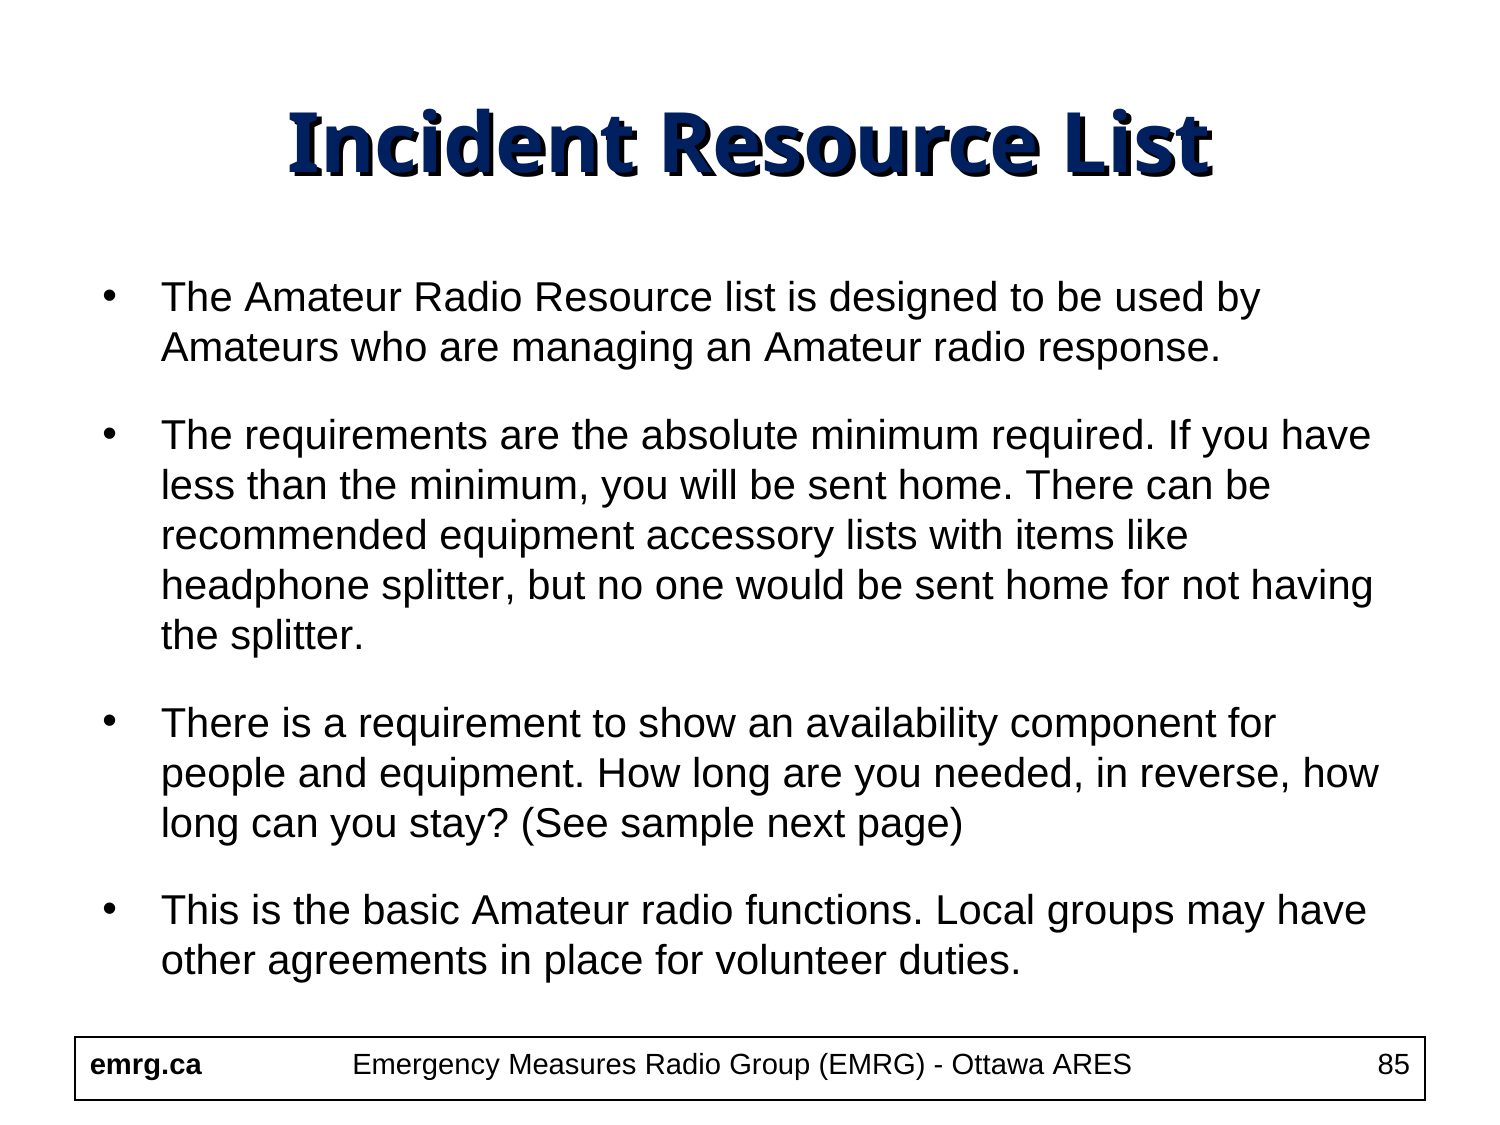

# Incident Resource List
The Amateur Radio Resource list is designed to be used by Amateurs who are managing an Amateur radio response.
The requirements are the absolute minimum required. If you have less than the minimum, you will be sent home. There can be recommended equipment accessory lists with items like headphone splitter, but no one would be sent home for not having the splitter.
There is a requirement to show an availability component for people and equipment. How long are you needed, in reverse, how long can you stay? (See sample next page)
This is the basic Amateur radio functions. Local groups may have other agreements in place for volunteer duties.
Emergency Measures Radio Group (EMRG) - Ottawa ARES